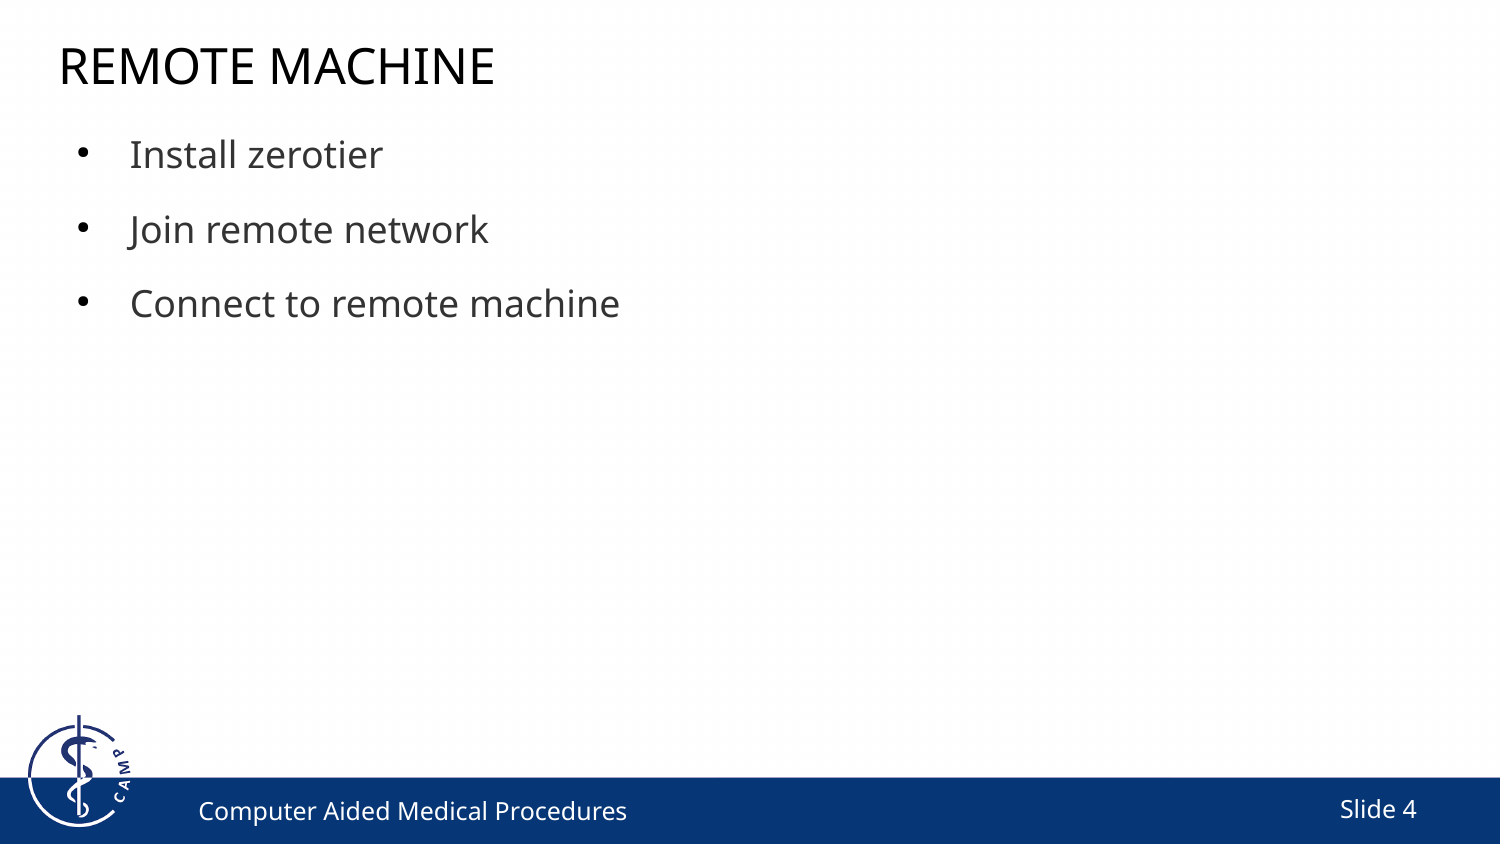

# REMOTE MACHINE
Install zerotier
Join remote network
Connect to remote machine
Computer Aided Medical Procedures
Slide